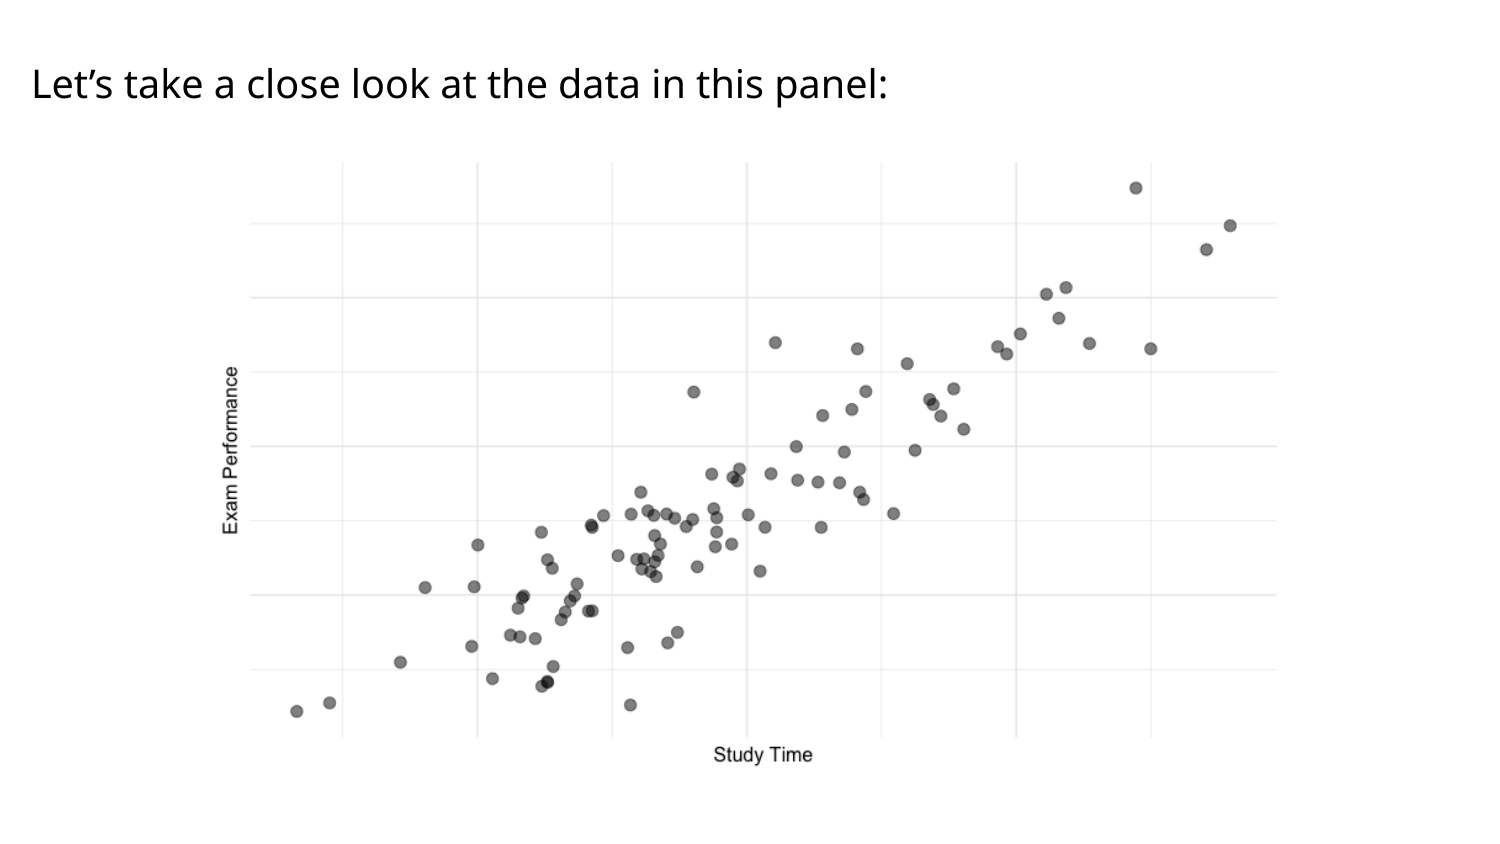

Let’s take a close look at the data in this panel: